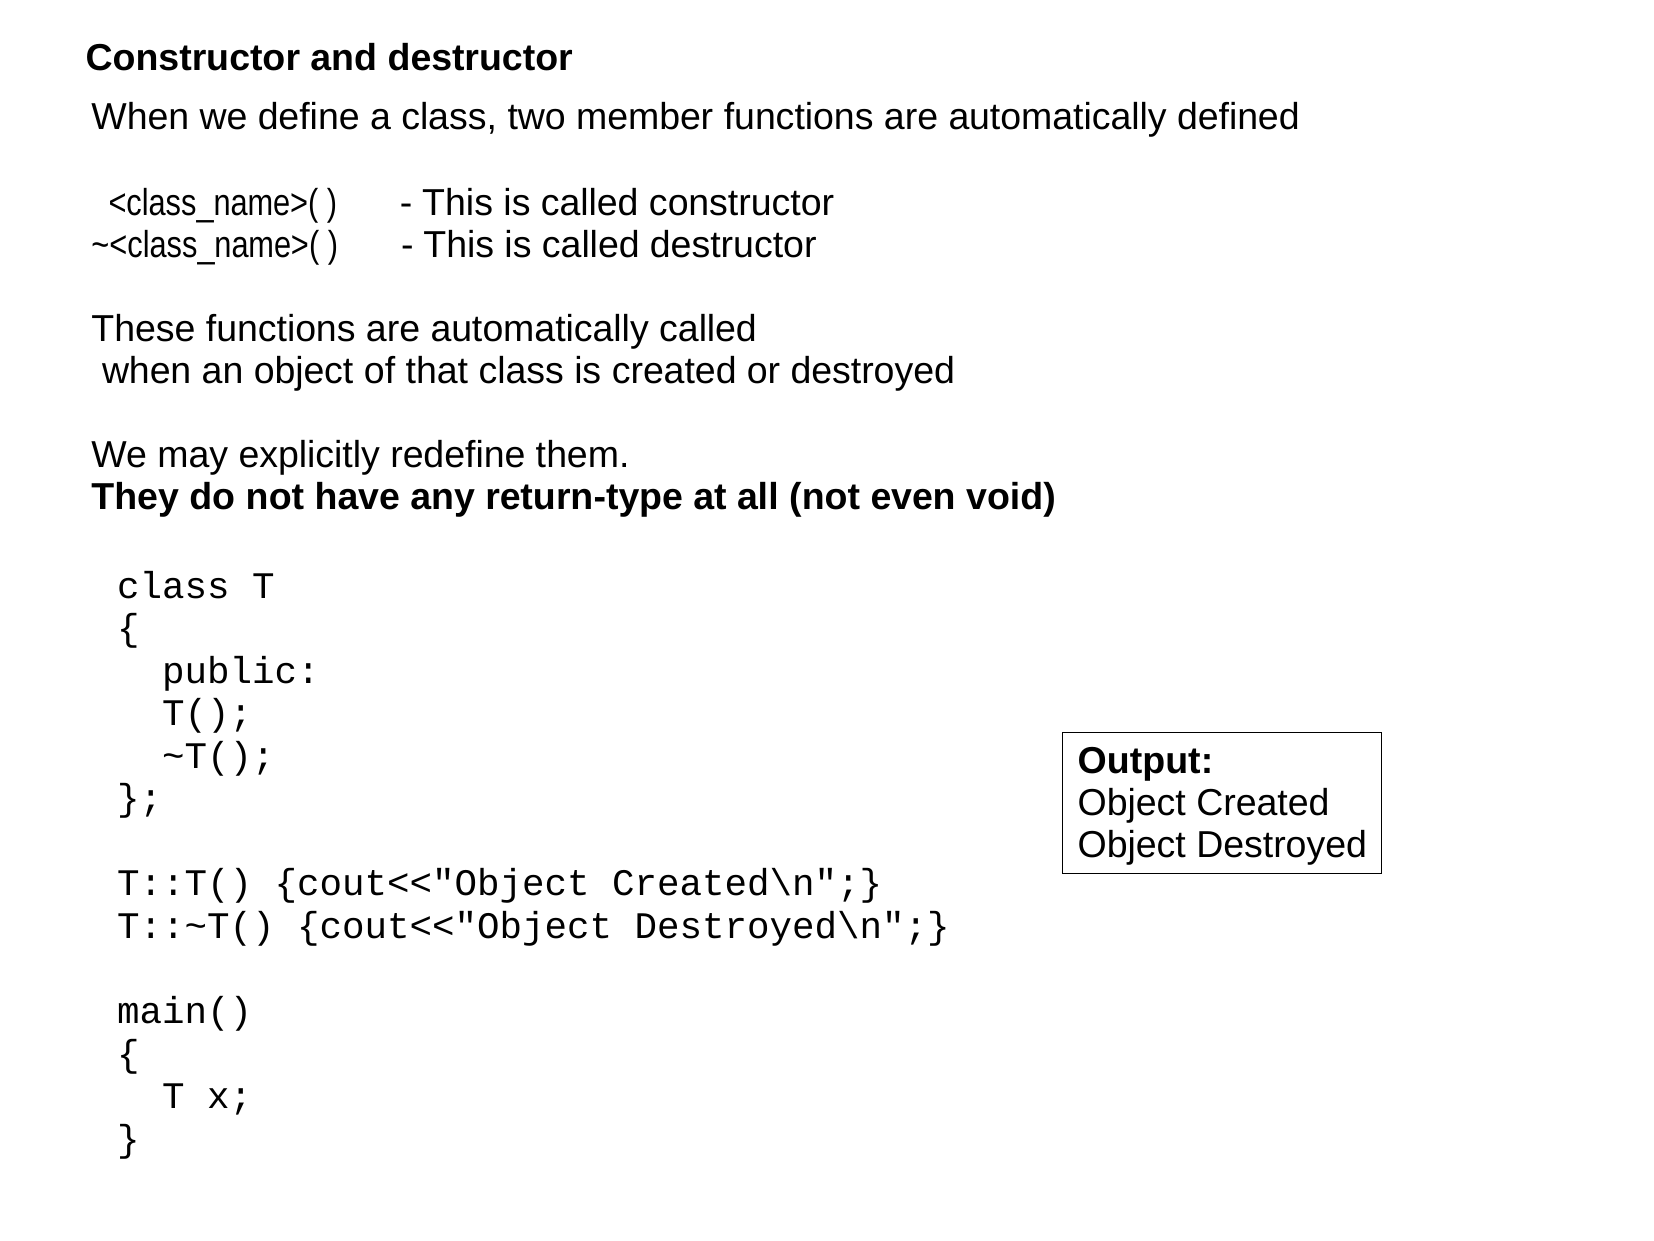

Constructor and destructor
When we define a class, two member functions are automatically defined
 <class_name>( ) - This is called constructor
~<class_name>( ) - This is called destructor
These functions are automatically called
 when an object of that class is created or destroyed
We may explicitly redefine them.
They do not have any return-type at all (not even void)
class T
{
 public:
 T();
 ~T();
};
T::T() {cout<<"Object Created\n";}
T::~T() {cout<<"Object Destroyed\n";}
main()
{
 T x;
}
Output:
Object Created
Object Destroyed